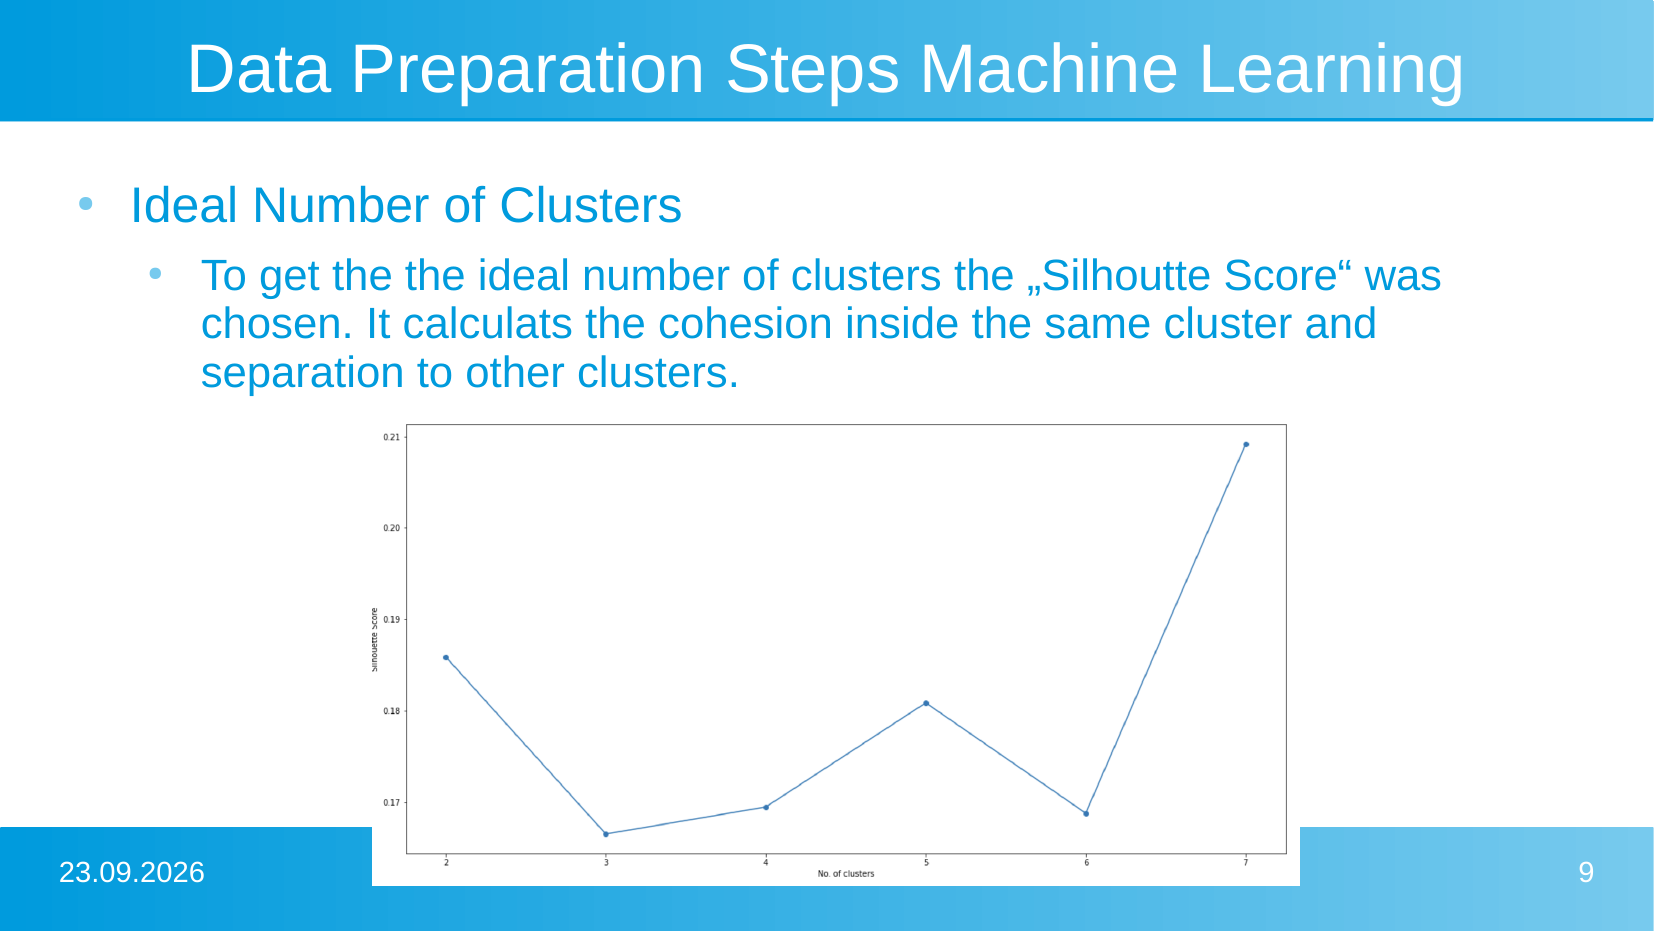

# Data Preparation Steps Machine Learning
Ideal Number of Clusters
To get the the ideal number of clusters the „Silhoutte Score“ was chosen. It calculats the cohesion inside the same cluster and separation to other clusters.
9